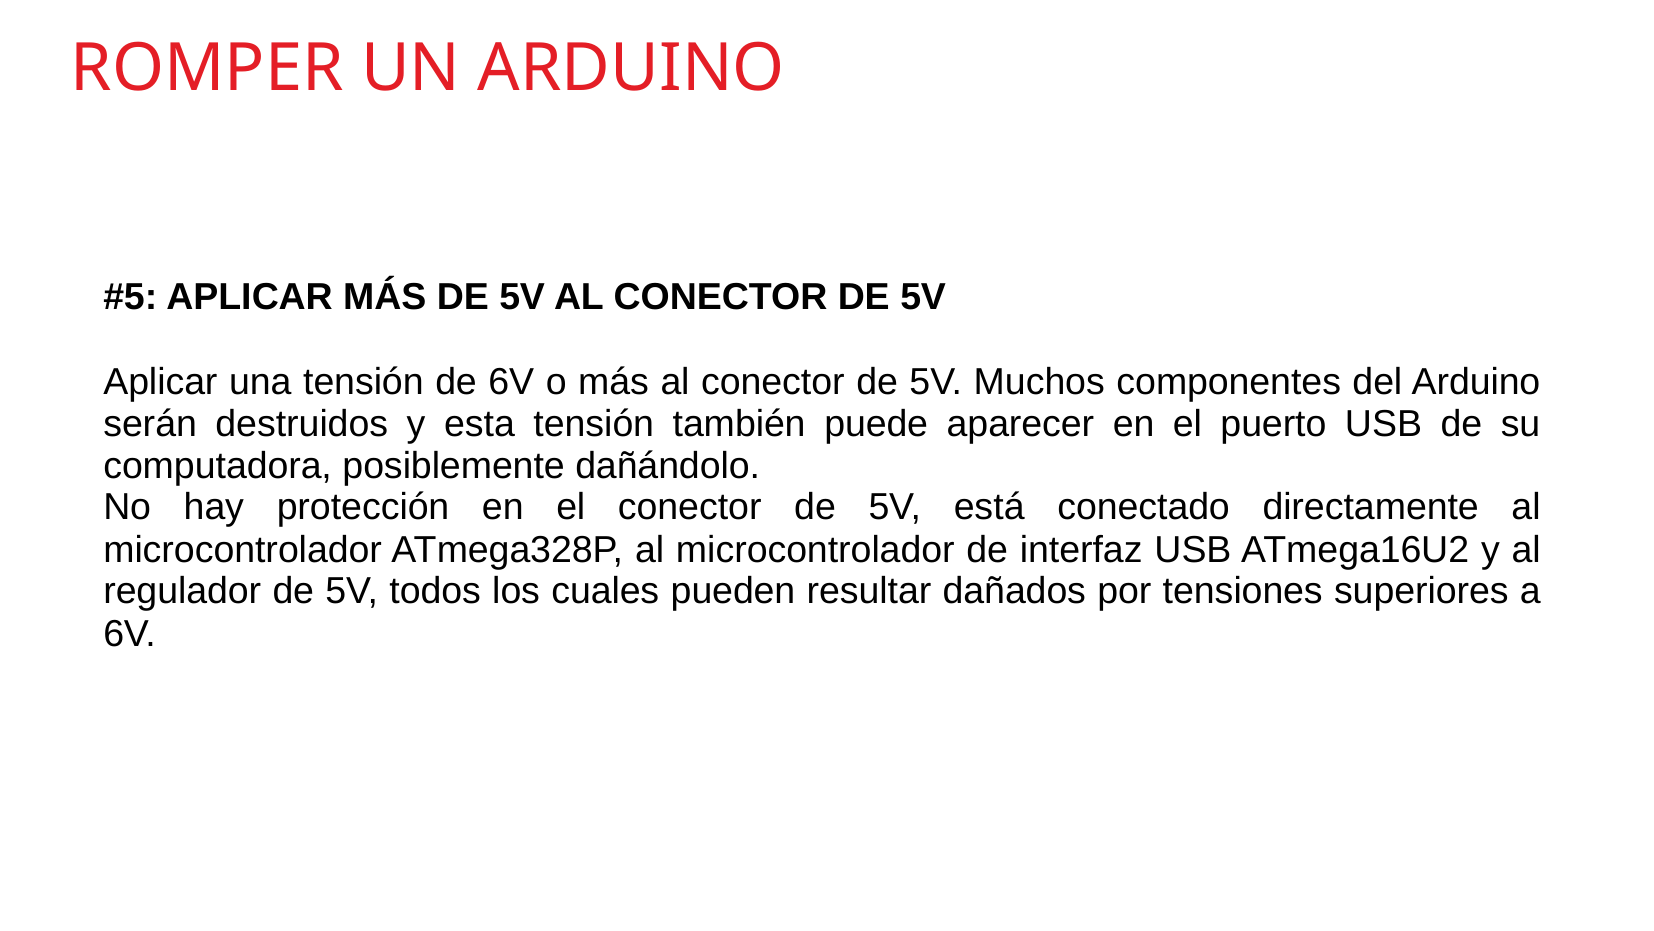

# ROMPER UN ARDUINO
#5: APLICAR MÁS DE 5V AL CONECTOR DE 5V
Aplicar una tensión de 6V o más al conector de 5V. Muchos componentes del Arduino serán destruidos y esta tensión también puede aparecer en el puerto USB de su computadora, posiblemente dañándolo.
No hay protección en el conector de 5V, está conectado directamente al microcontrolador ATmega328P, al microcontrolador de interfaz USB ATmega16U2 y al regulador de 5V, todos los cuales pueden resultar dañados por tensiones superiores a 6V.